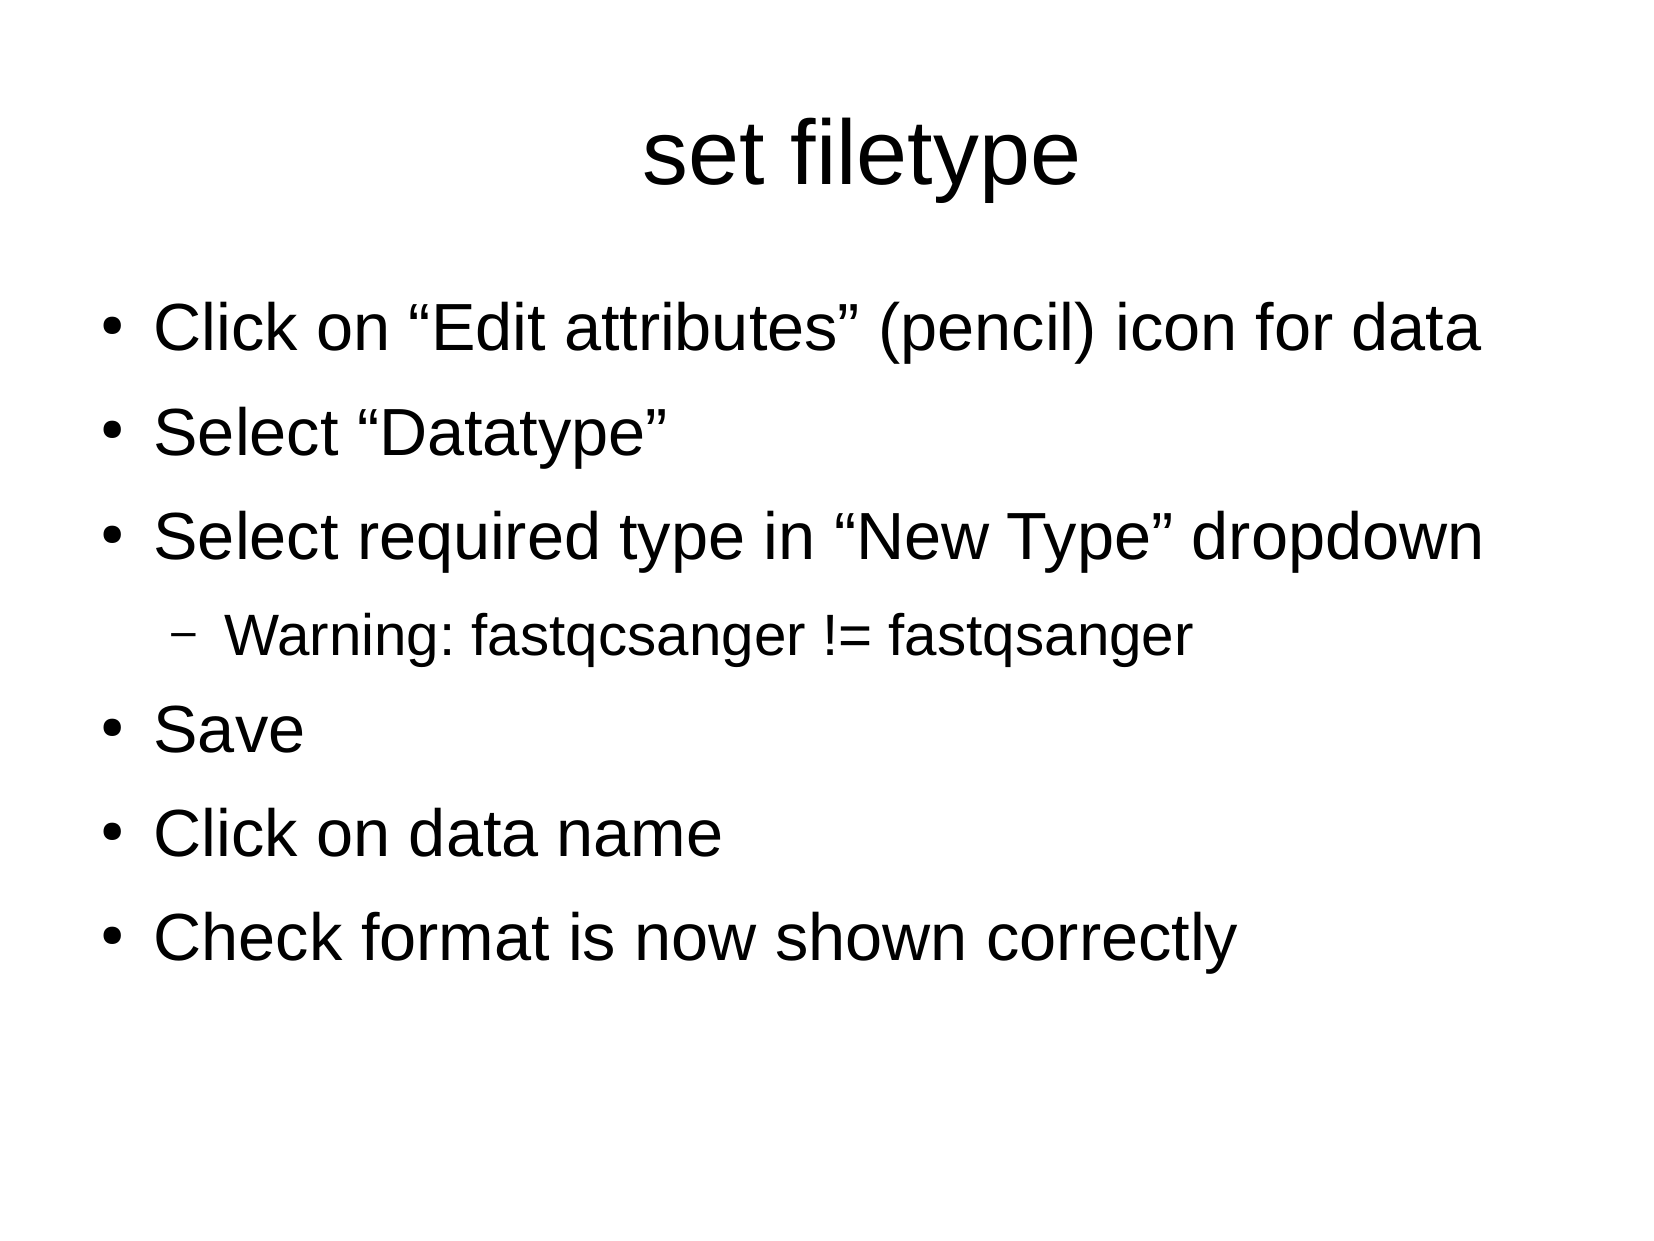

# set filetype
Click on “Edit attributes” (pencil) icon for data
Select “Datatype”
Select required type in “New Type” dropdown
Warning: fastqcsanger != fastqsanger
Save
Click on data name
Check format is now shown correctly